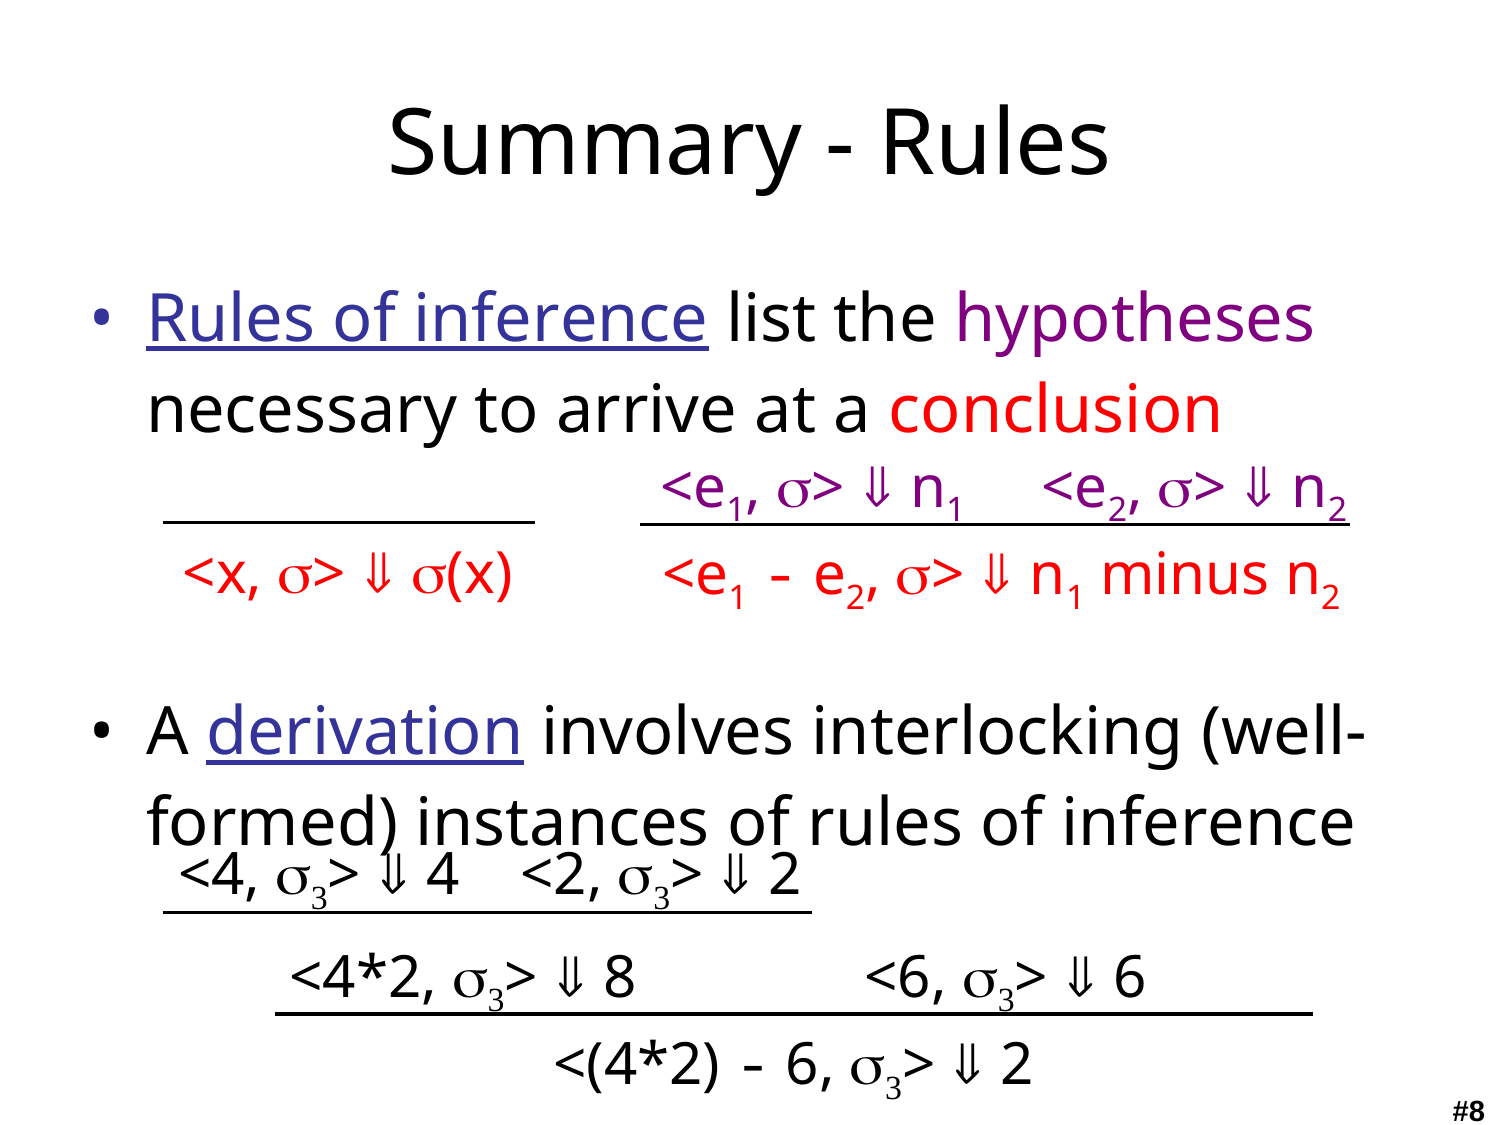

# Summary - Rules
Rules of inference list the hypotheses necessary to arrive at a conclusion
A derivation involves interlocking (well-formed) instances of rules of inference
<e1, >  n1 <e2, >  n2
<x, >  (x)
<e1 - e2, >  n1 minus n2
<4, >  4 <2, >  2
<4*2, >  8 <6, >  6
<(4*2) - 6, >  2
8